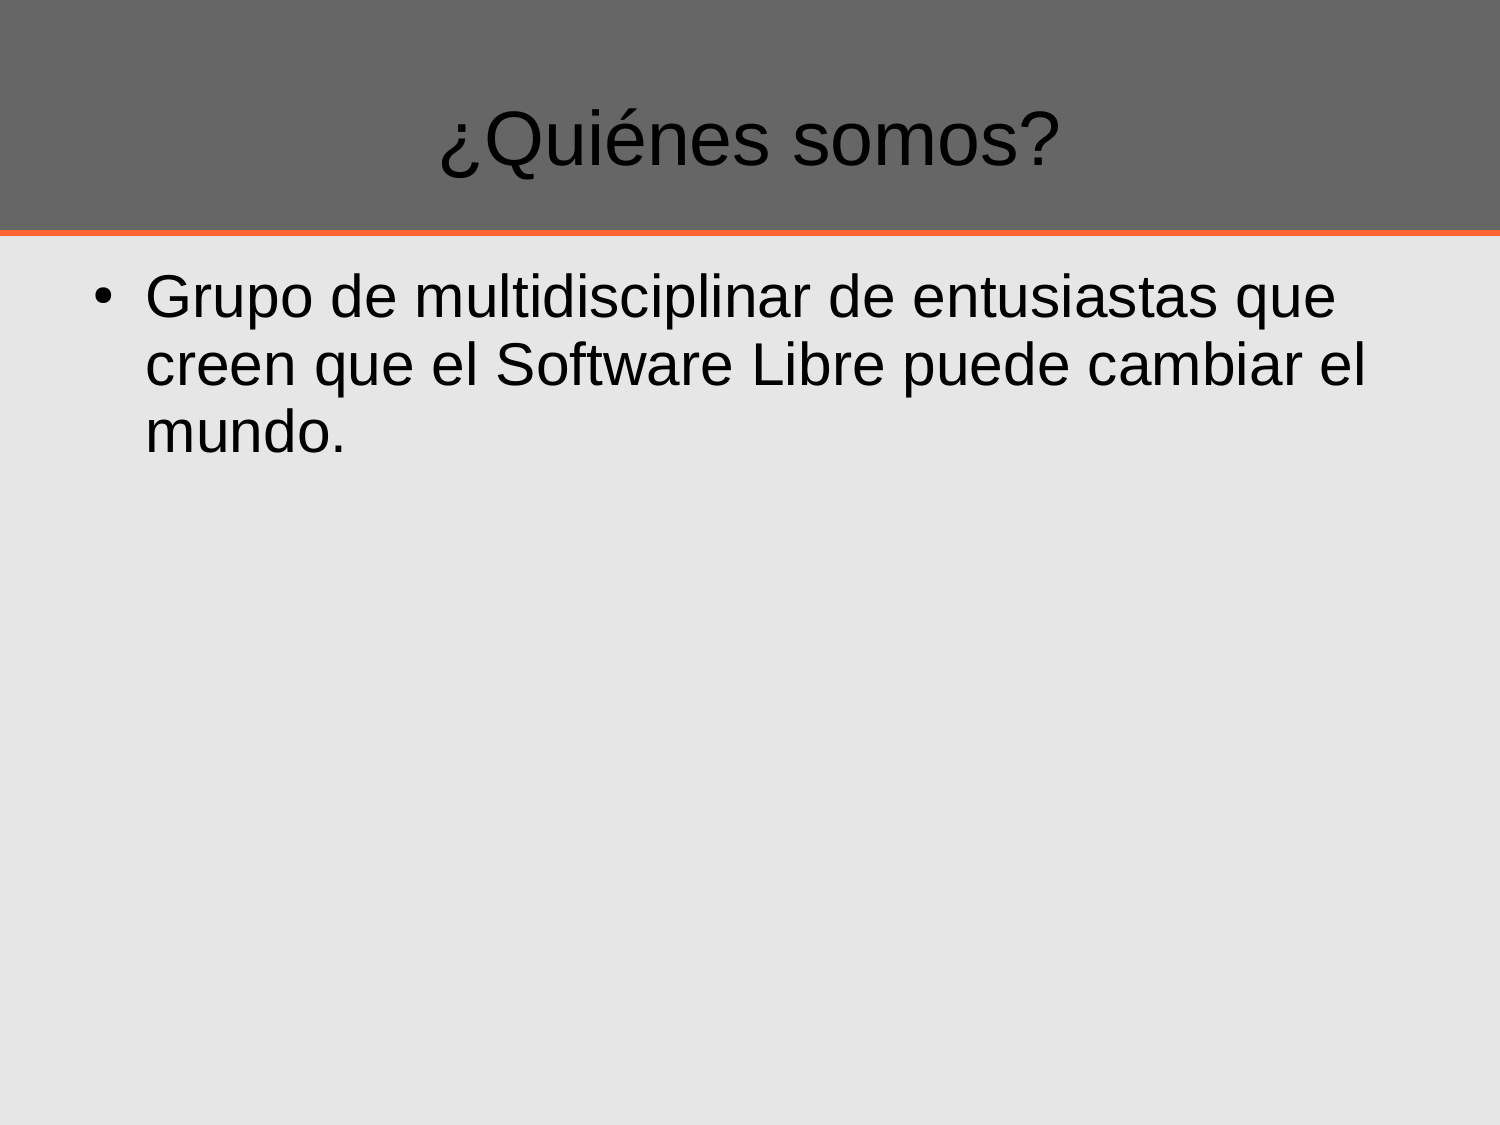

# ¿Quiénes somos?
Grupo de multidisciplinar de entusiastas que creen que el Software Libre puede cambiar el mundo.